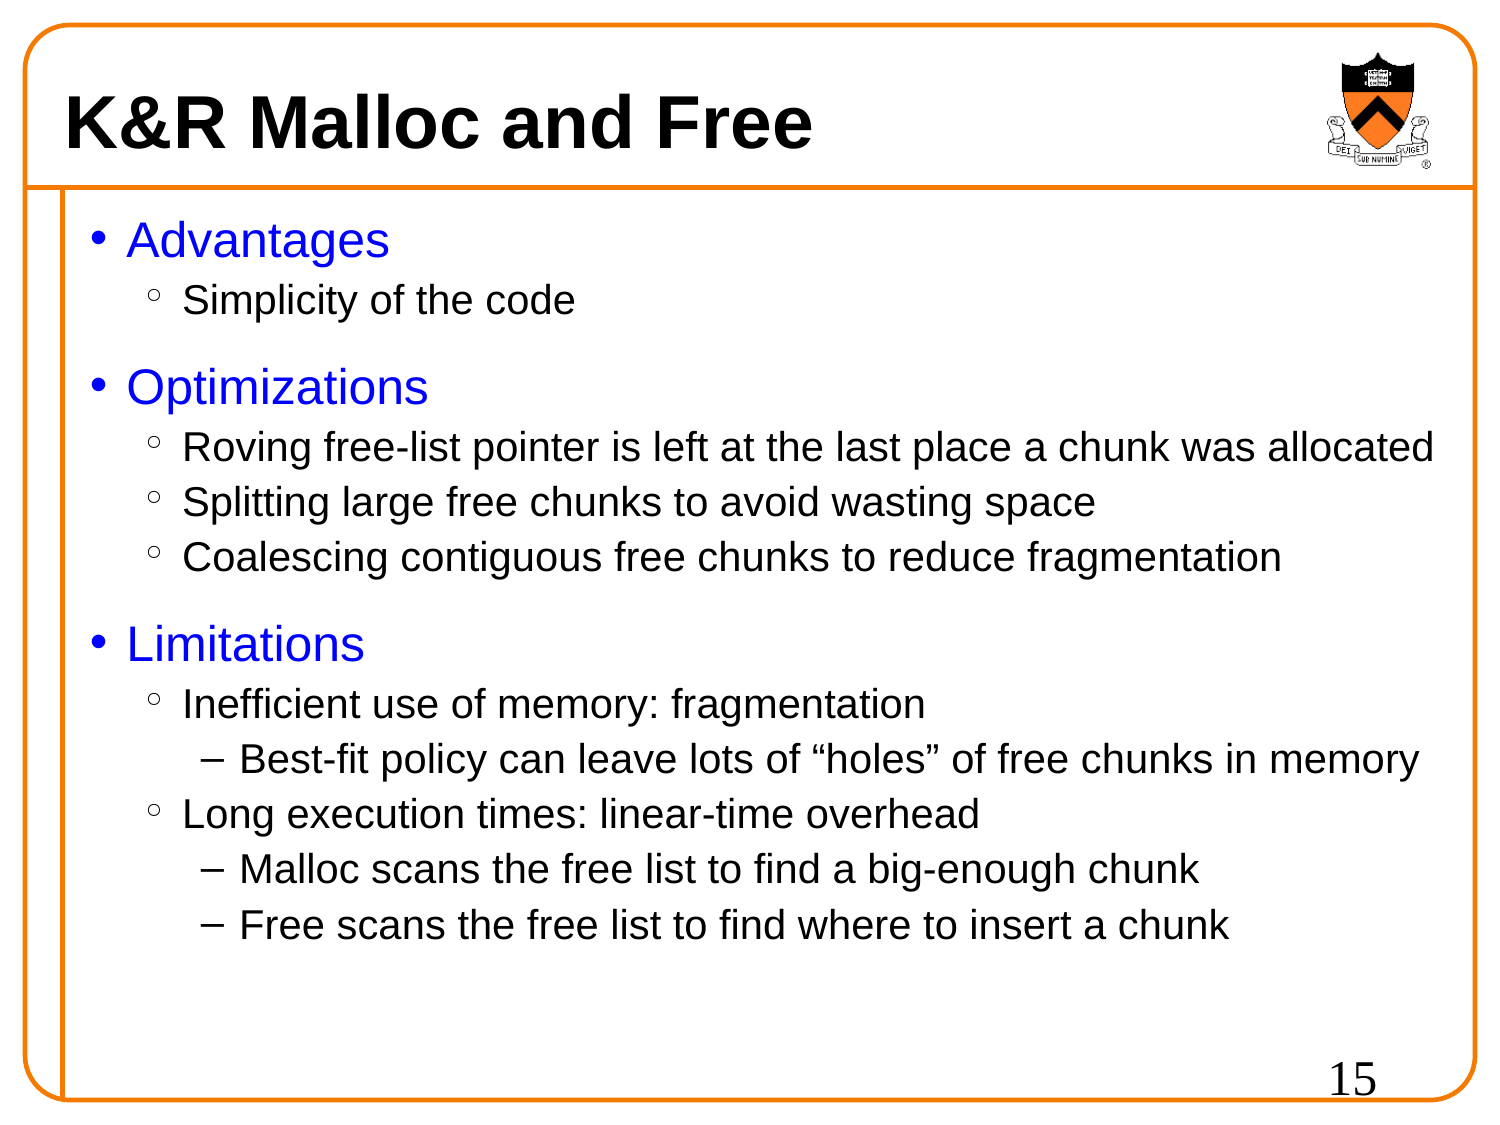

# K&R Malloc and Free
Advantages
Simplicity of the code
Optimizations
Roving free-list pointer is left at the last place a chunk was allocated
Splitting large free chunks to avoid wasting space
Coalescing contiguous free chunks to reduce fragmentation
Limitations
Inefficient use of memory: fragmentation
Best-fit policy can leave lots of “holes” of free chunks in memory
Long execution times: linear-time overhead
Malloc scans the free list to find a big-enough chunk
Free scans the free list to find where to insert a chunk
15